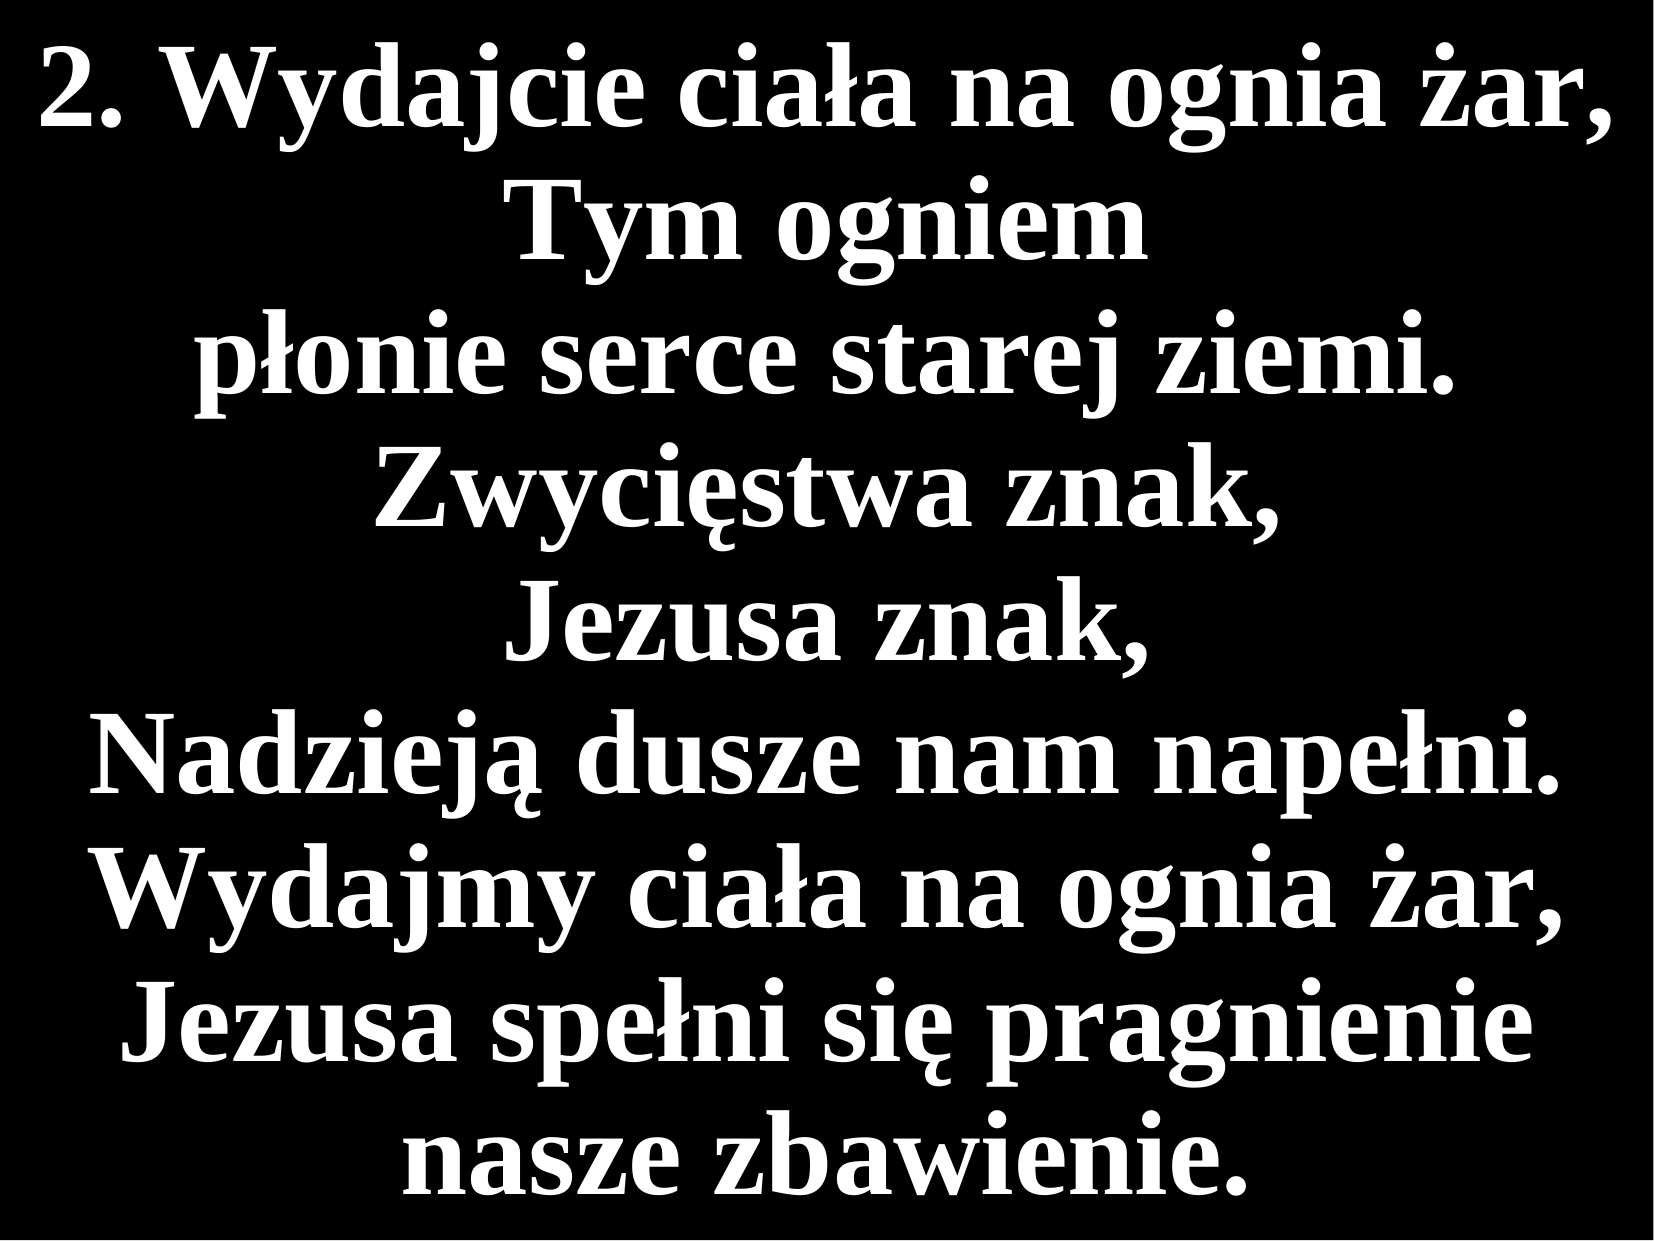

# 2. Wydajcie ciała na ognia żar, Tym ogniem płonie serce starej ziemi. Zwycięstwa znak, Jezusa znak, Nadzieją dusze nam napełni. Wydajmy ciała na ognia żar, Jezusa spełni się pragnienie nasze zbawienie.